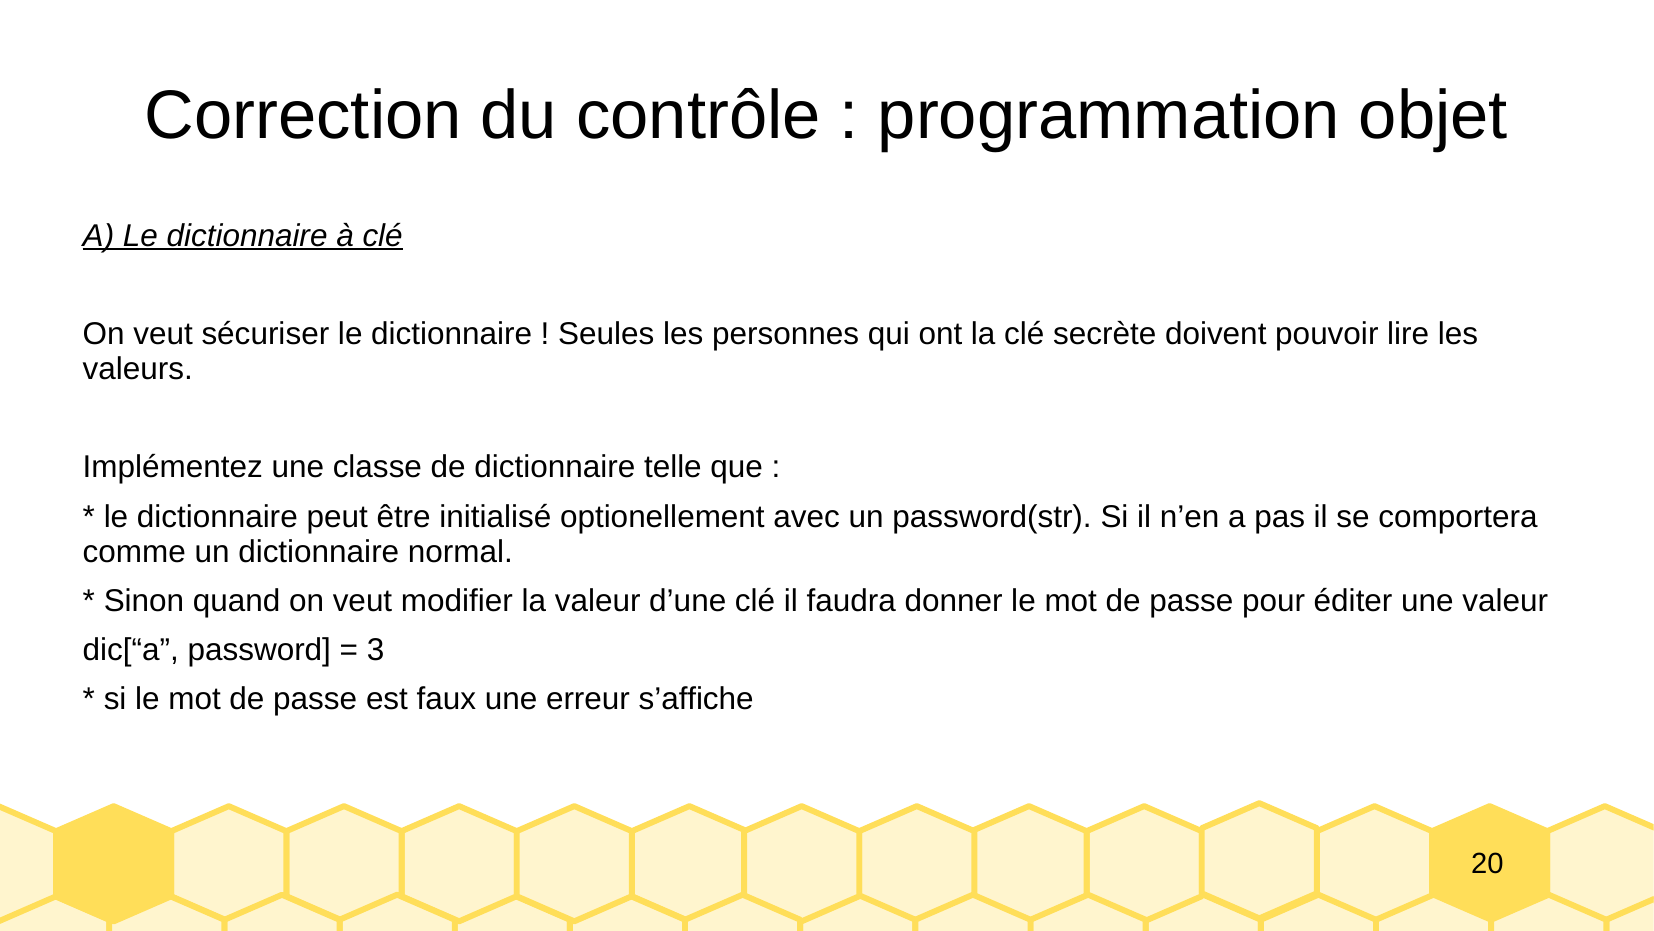

# Correction du contrôle : programmation objet
A) Le dictionnaire à clé
On veut sécuriser le dictionnaire ! Seules les personnes qui ont la clé secrète doivent pouvoir lire les valeurs.
Implémentez une classe de dictionnaire telle que :
* le dictionnaire peut être initialisé optionellement avec un password(str). Si il n’en a pas il se comportera comme un dictionnaire normal.
* Sinon quand on veut modifier la valeur d’une clé il faudra donner le mot de passe pour éditer une valeur
dic[“a”, password] = 3
* si le mot de passe est faux une erreur s’affiche